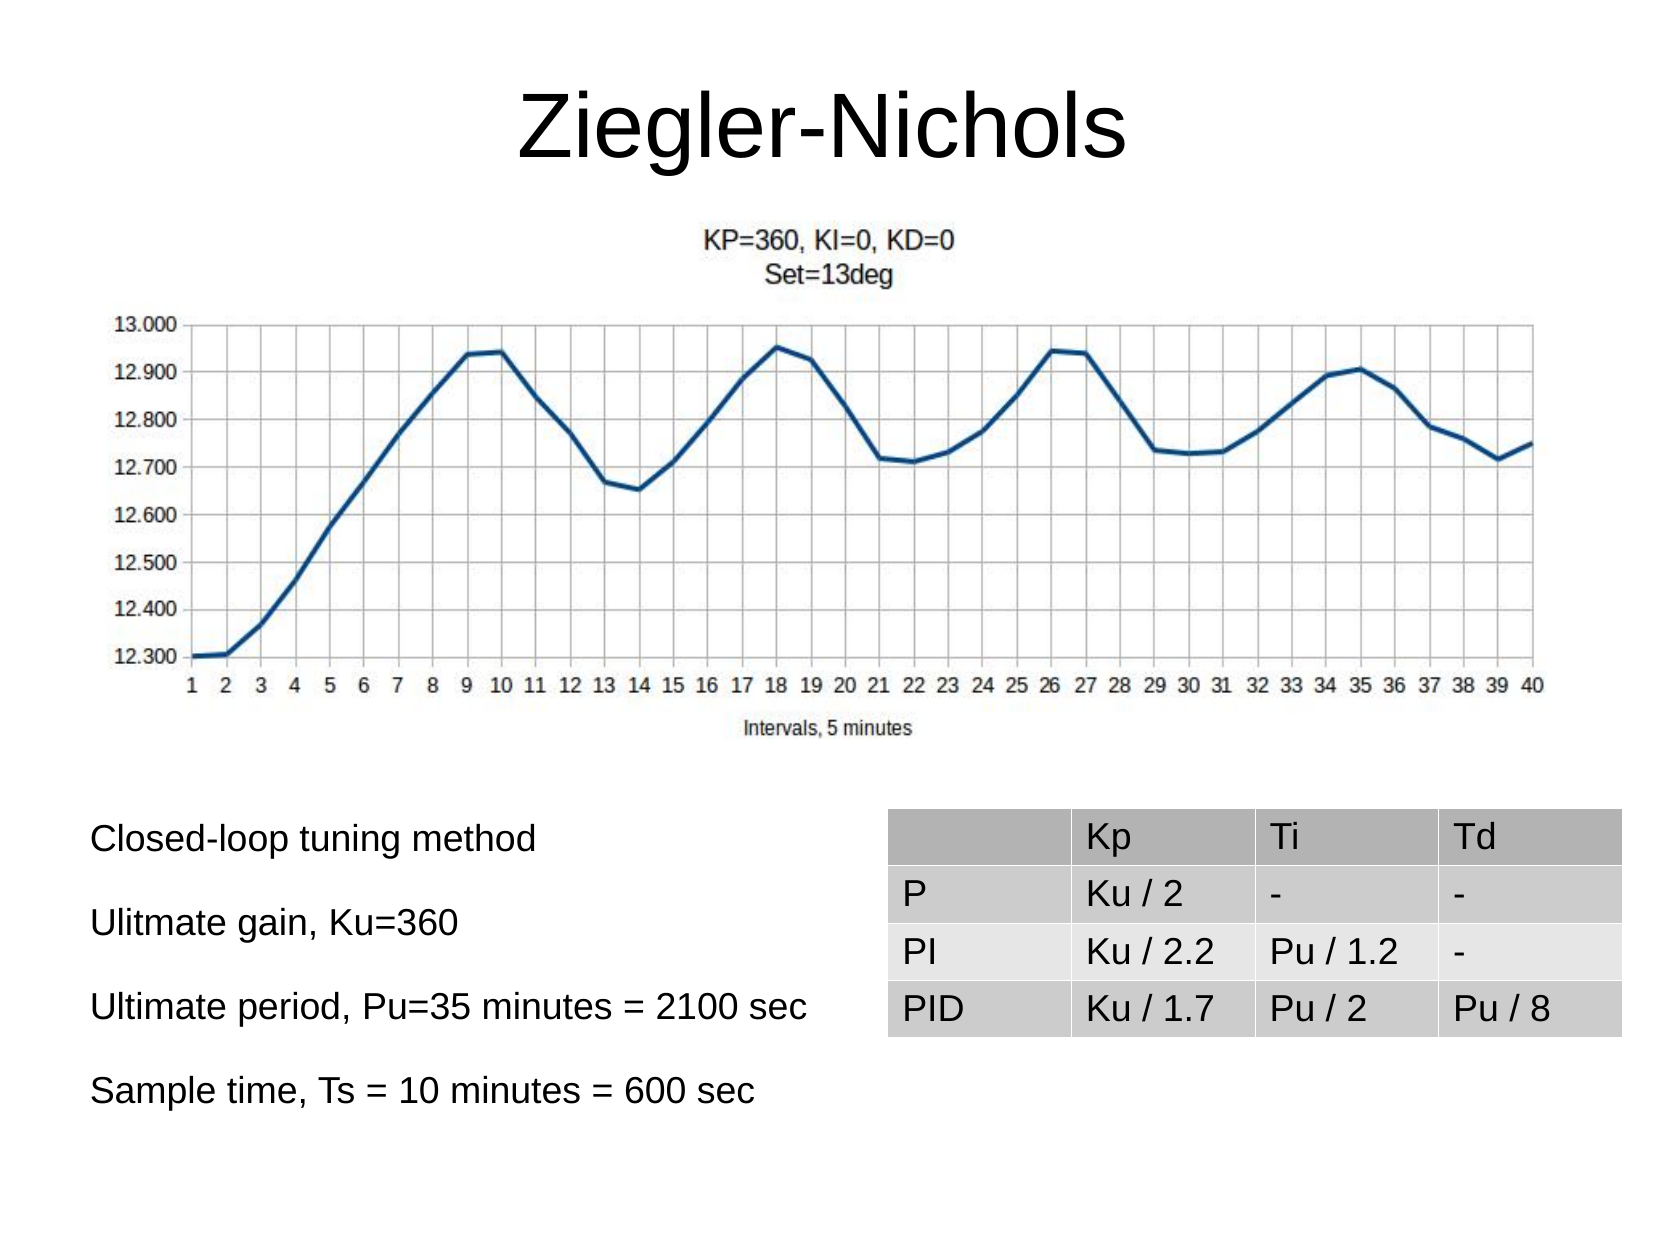

# Ziegler-Nichols
| | Kp | Ti | Td |
| --- | --- | --- | --- |
| P | Ku / 2 | - | - |
| PI | Ku / 2.2 | Pu / 1.2 | - |
| PID | Ku / 1.7 | Pu / 2 | Pu / 8 |
Closed-loop tuning method
Ulitmate gain, Ku=360
Ultimate period, Pu=35 minutes = 2100 sec
Sample time, Ts = 10 minutes = 600 sec